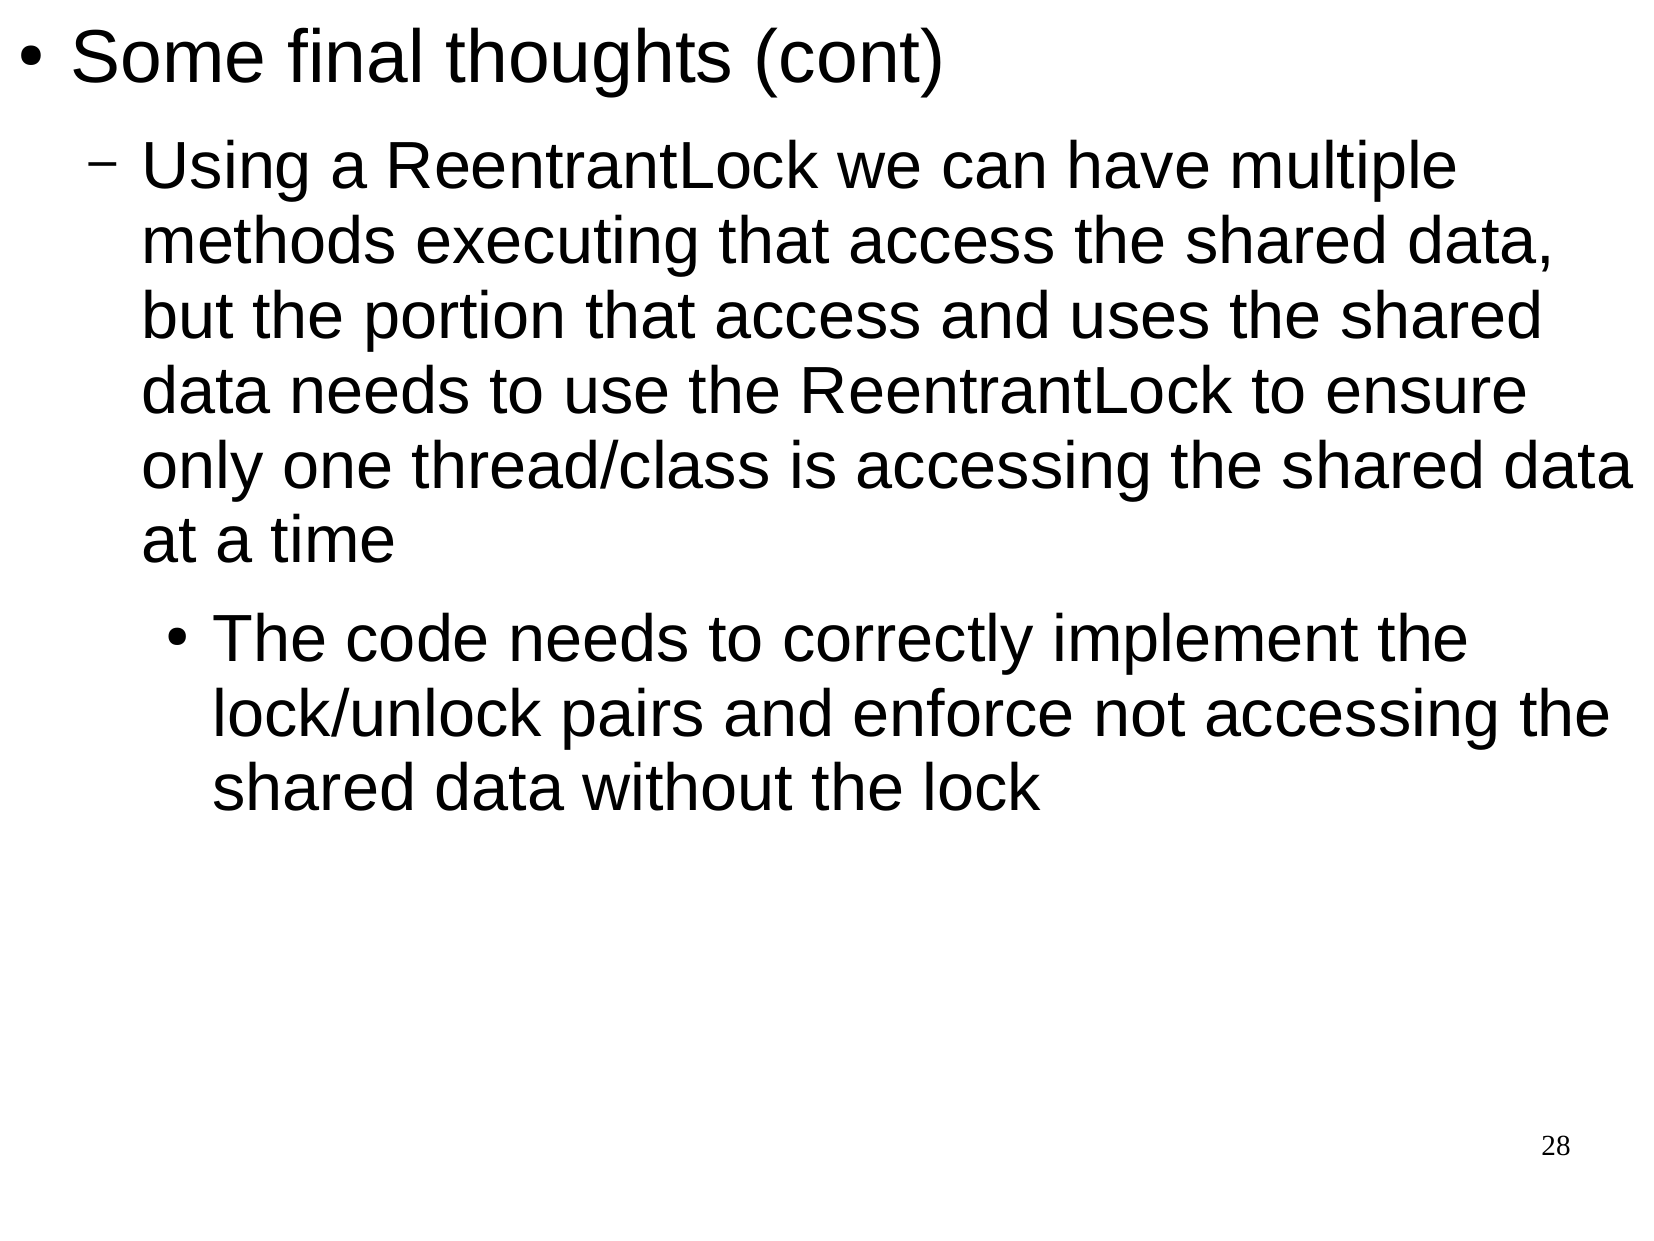

# Some final thoughts (cont)
Using a ReentrantLock we can have multiple methods executing that access the shared data, but the portion that access and uses the shared data needs to use the ReentrantLock to ensure only one thread/class is accessing the shared data at a time
The code needs to correctly implement the lock/unlock pairs and enforce not accessing the shared data without the lock
28